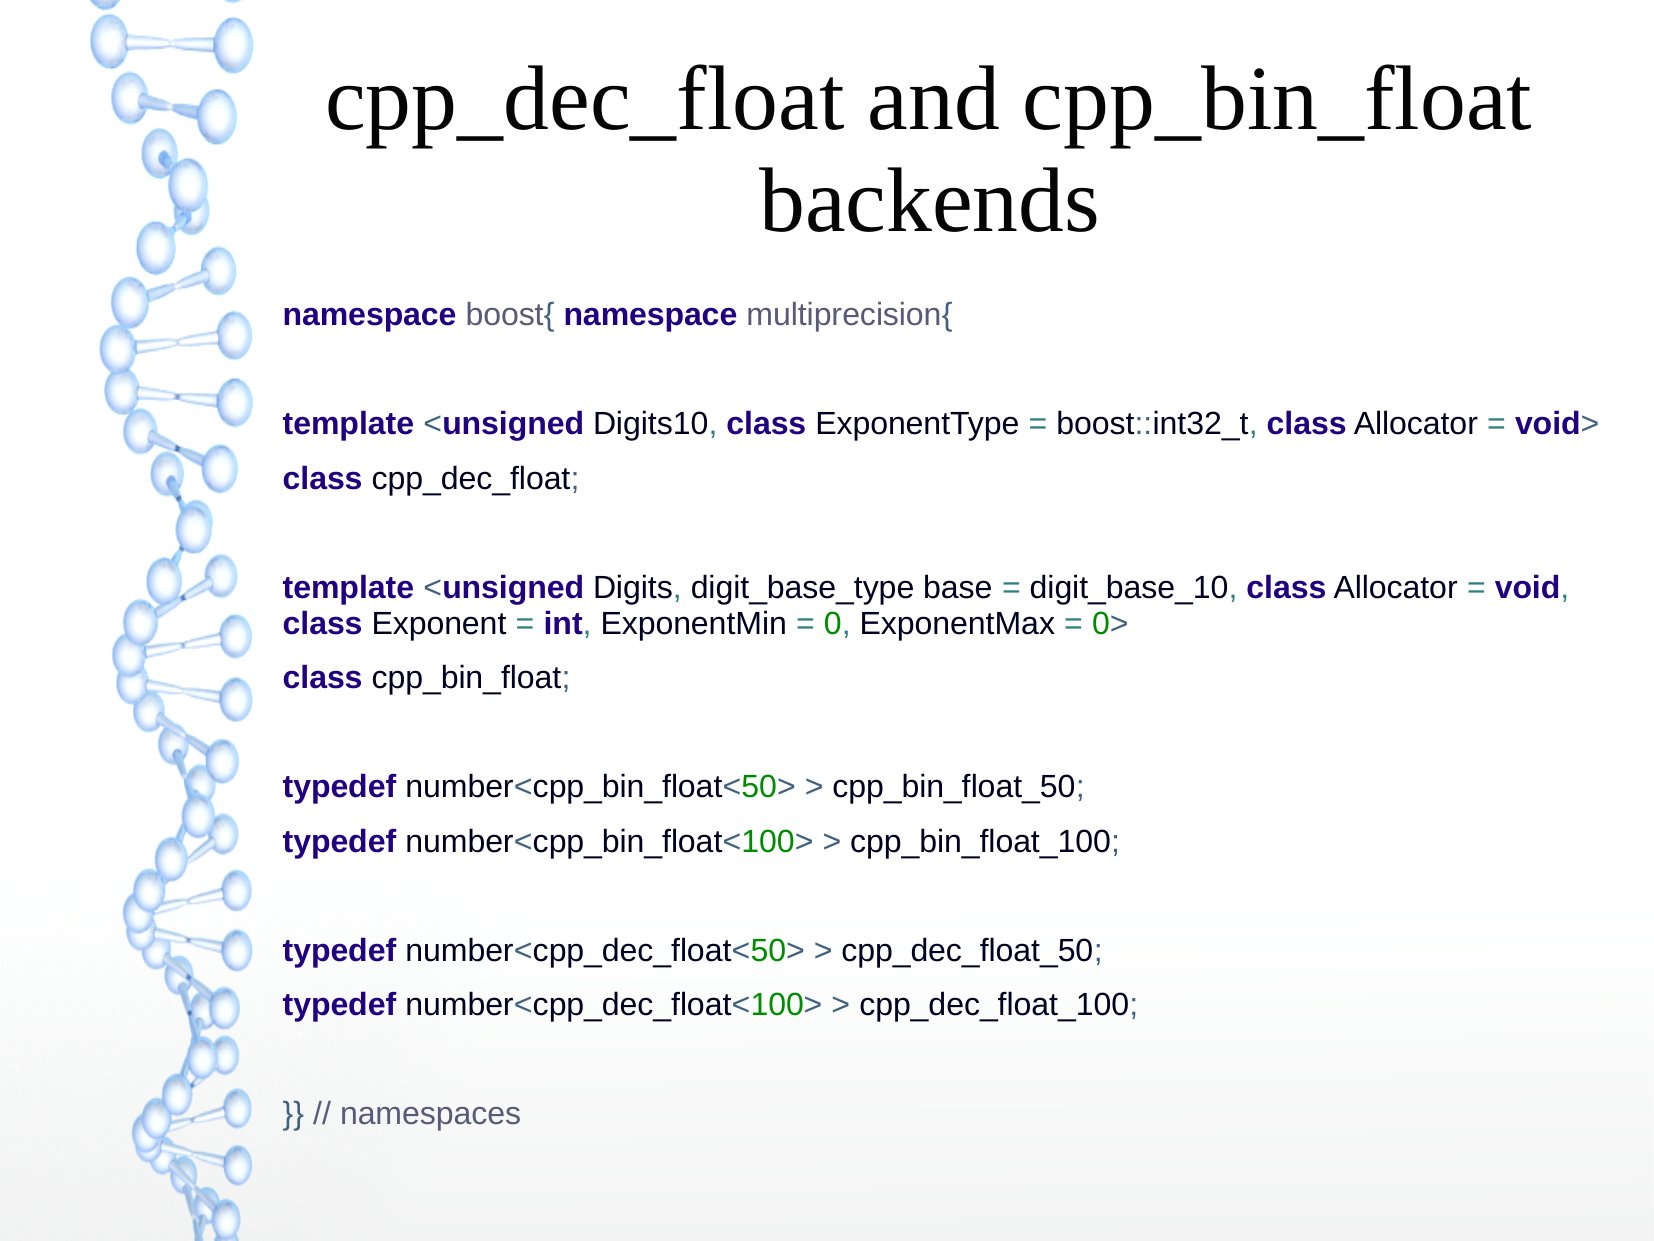

# cpp_dec_float and cpp_bin_float backends
namespace boost{ namespace multiprecision{
template <unsigned Digits10, class ExponentType = boost::int32_t, class Allocator = void>
class cpp_dec_float;
template <unsigned Digits, digit_base_type base = digit_base_10, class Allocator = void, class Exponent = int, ExponentMin = 0, ExponentMax = 0>
class cpp_bin_float;
typedef number<cpp_bin_float<50> > cpp_bin_float_50;
typedef number<cpp_bin_float<100> > cpp_bin_float_100;
typedef number<cpp_dec_float<50> > cpp_dec_float_50;
typedef number<cpp_dec_float<100> > cpp_dec_float_100;
}} // namespaces